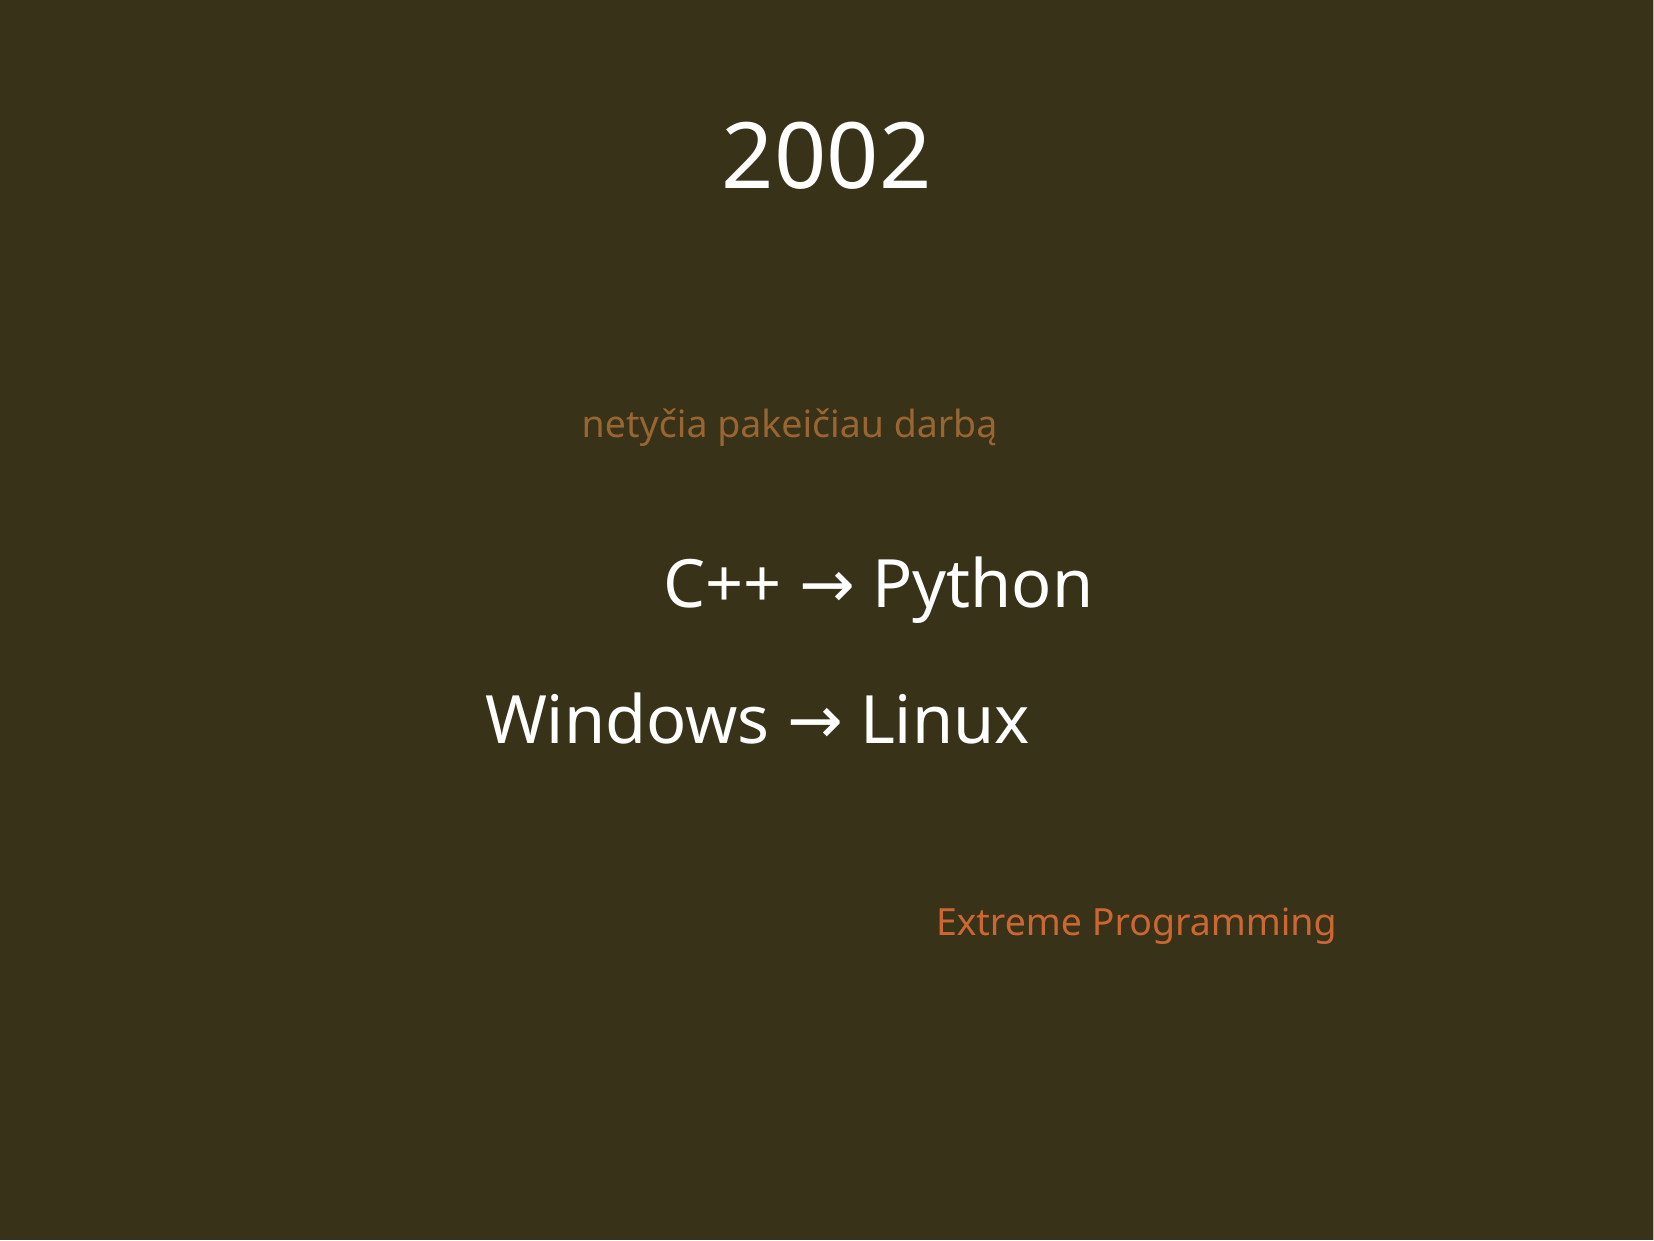

# 2002
 C++ → Python
Windows → Linux
netyčia pakeičiau darbą
Extreme Programming